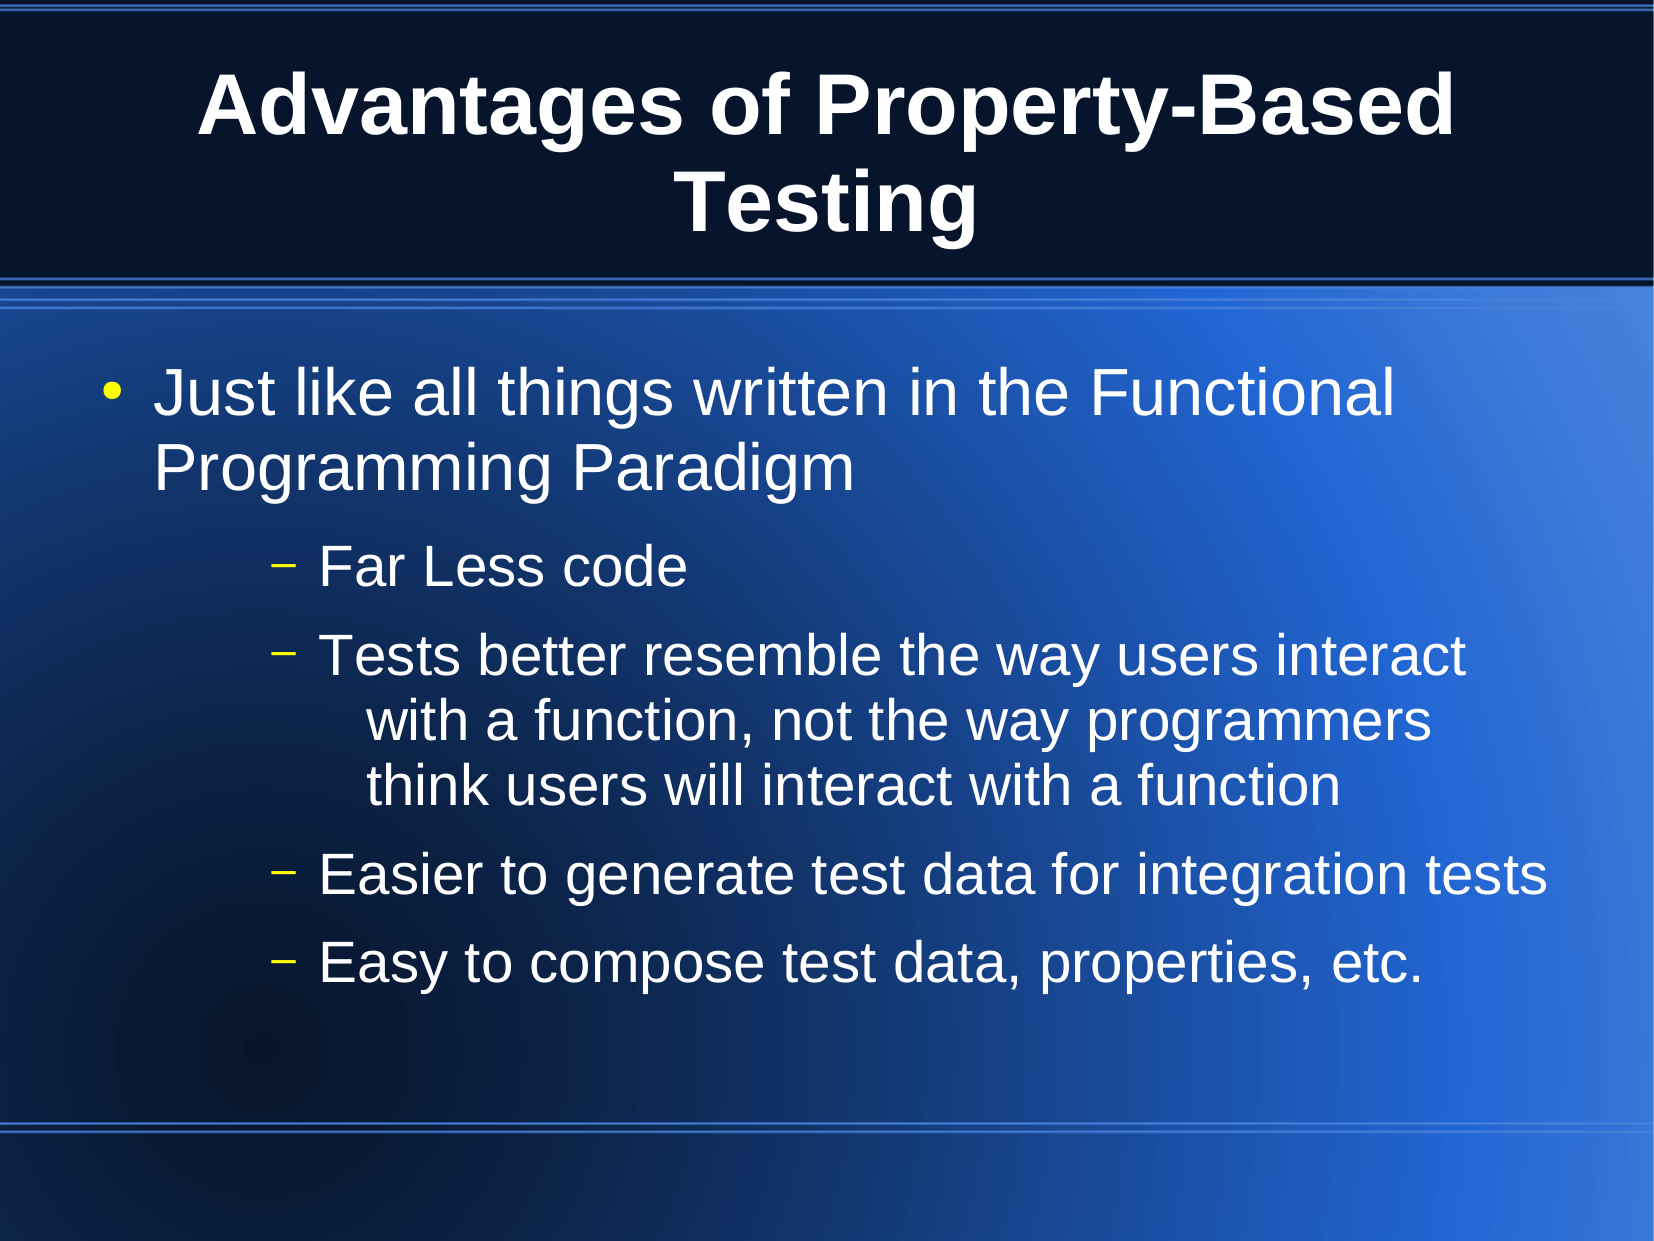

# Advantages of Property-Based Testing
Just like all things written in the Functional Programming Paradigm
Far Less code
Tests better resemble the way users interact with a function, not the way programmers think users will interact with a function
Easier to generate test data for integration tests
Easy to compose test data, properties, etc.